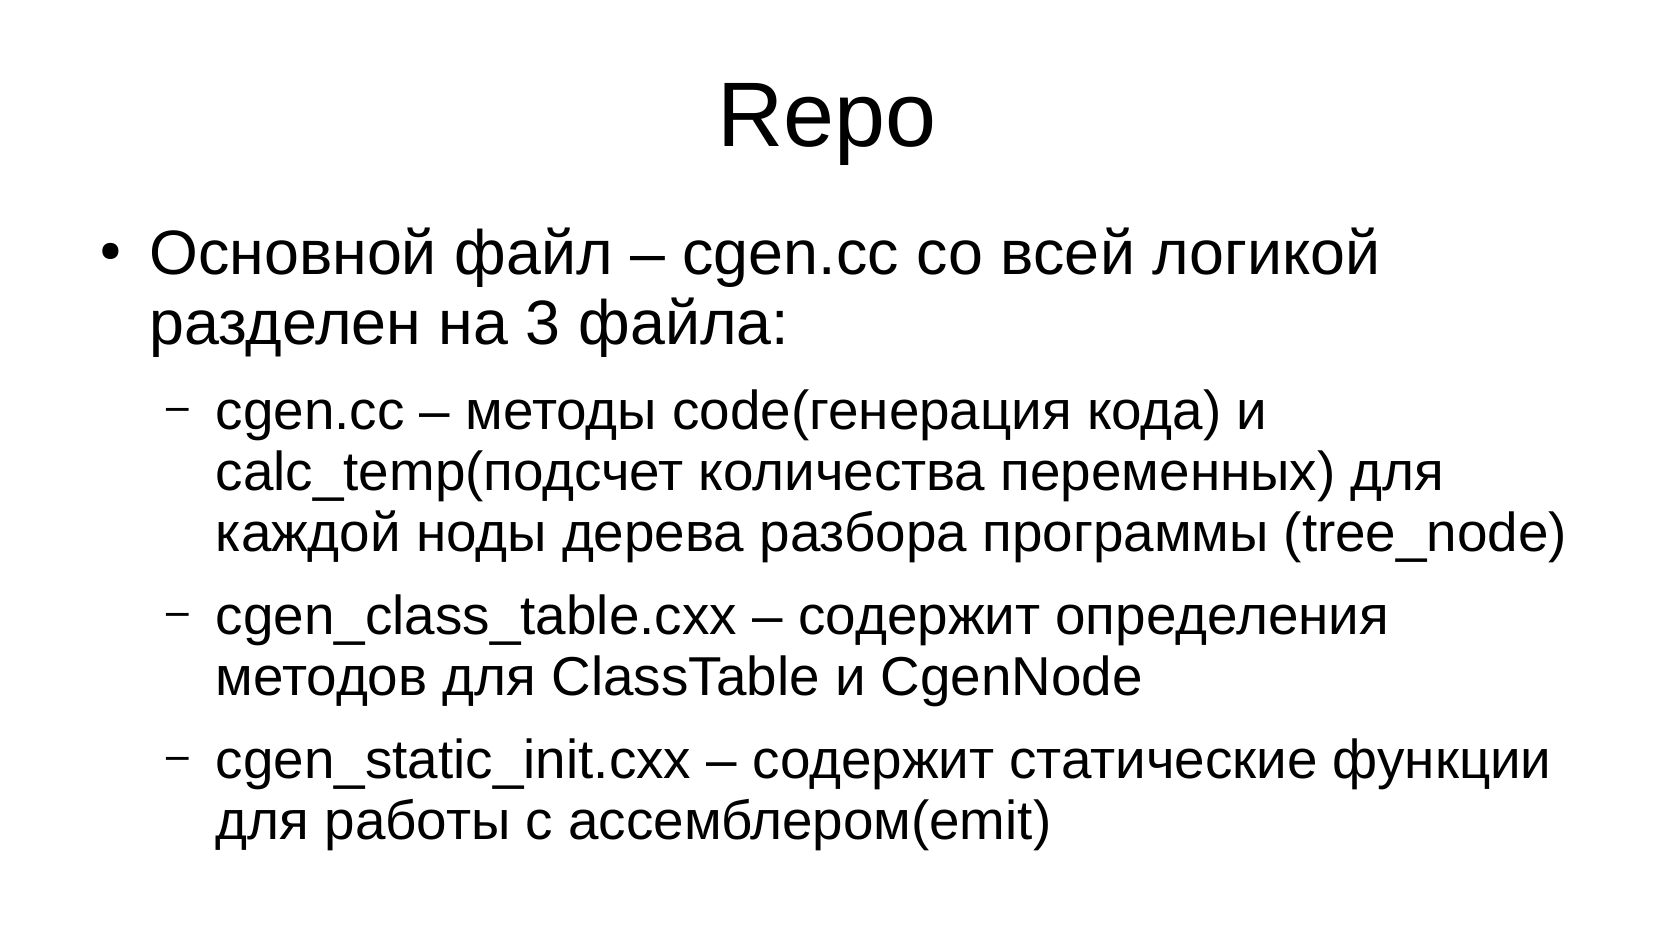

# Repo
Основной файл – cgen.cc со всей логикой разделен на 3 файла:
cgen.cc – методы code(генерация кода) и calc_temp(подсчет количества переменных) для каждой ноды дерева разбора программы (tree_node)
cgen_class_table.cxx – содержит определения методов для ClassTable и CgenNode
cgen_static_init.cxx – содержит статические функции для работы с ассемблером(emit)